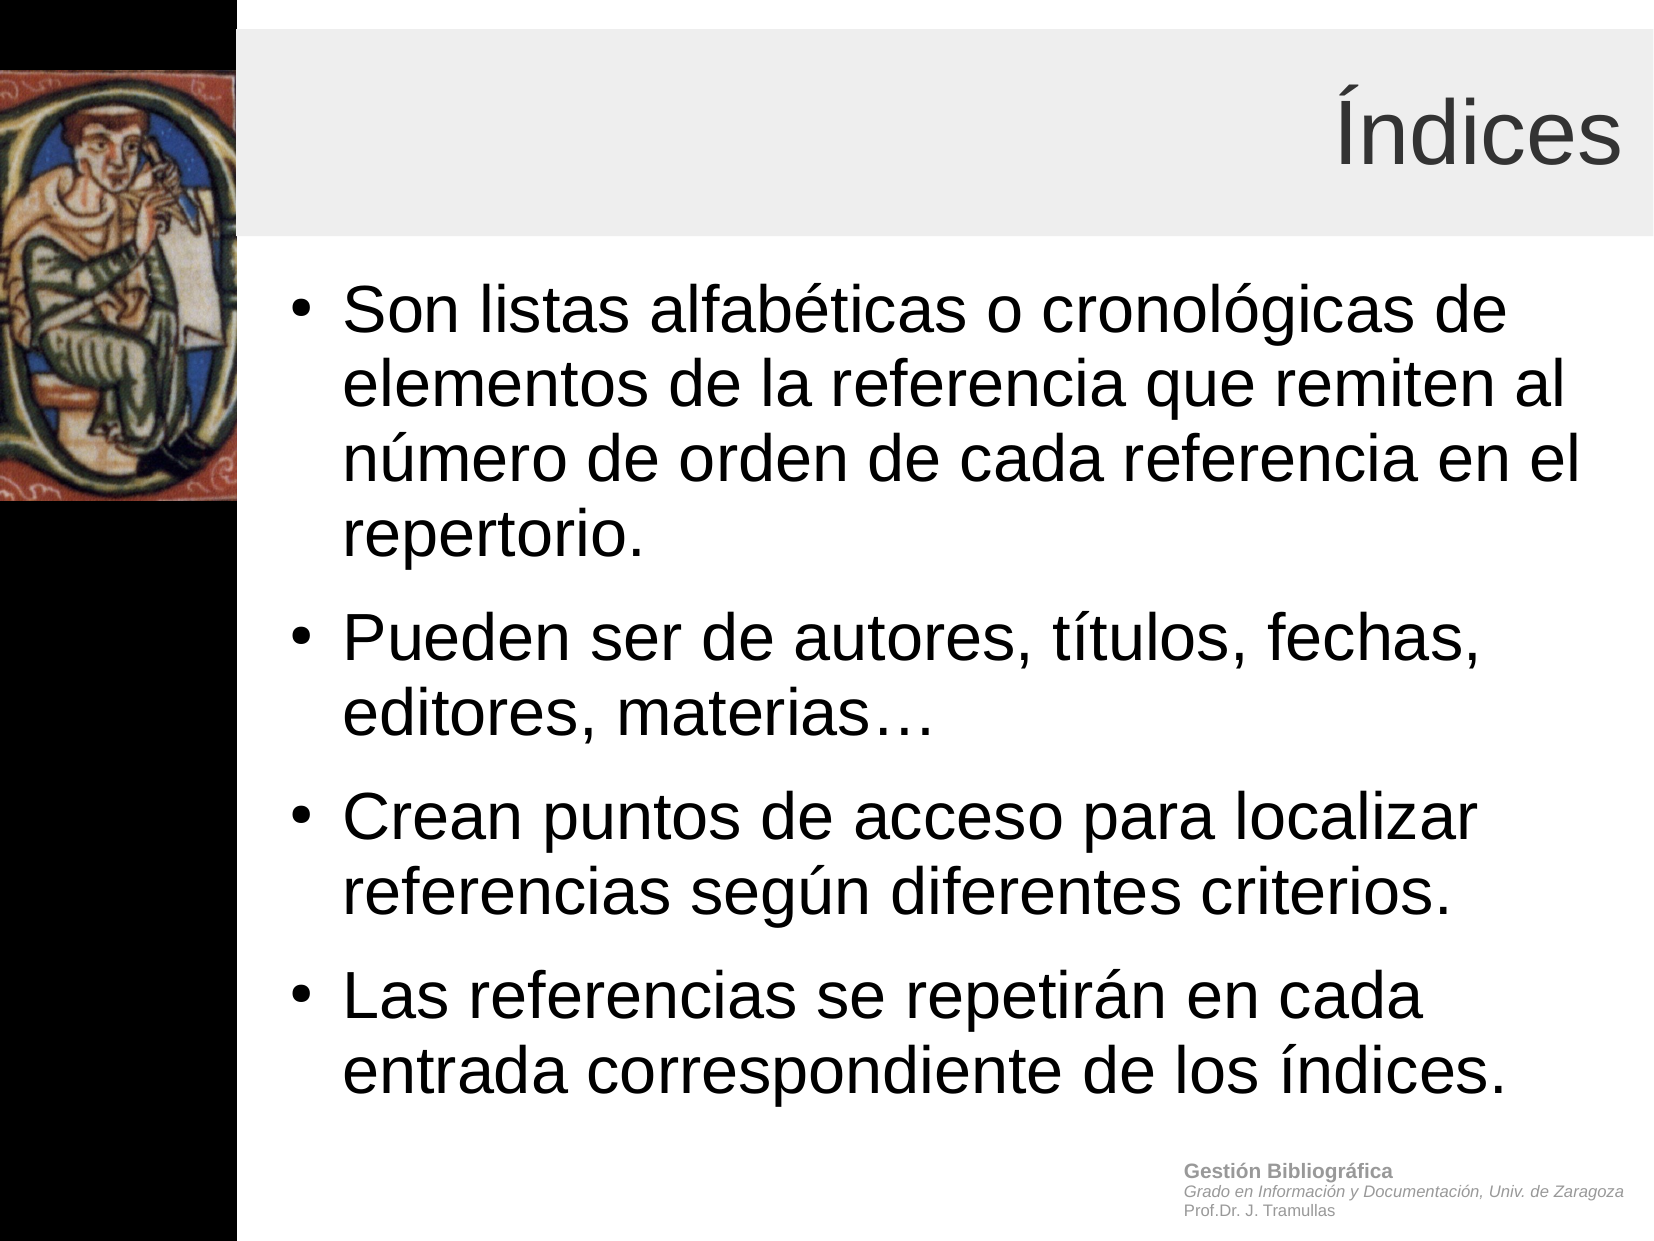

# Índices
Son listas alfabéticas o cronológicas de elementos de la referencia que remiten al número de orden de cada referencia en el repertorio.
Pueden ser de autores, títulos, fechas, editores, materias…
Crean puntos de acceso para localizar referencias según diferentes criterios.
Las referencias se repetirán en cada entrada correspondiente de los índices.